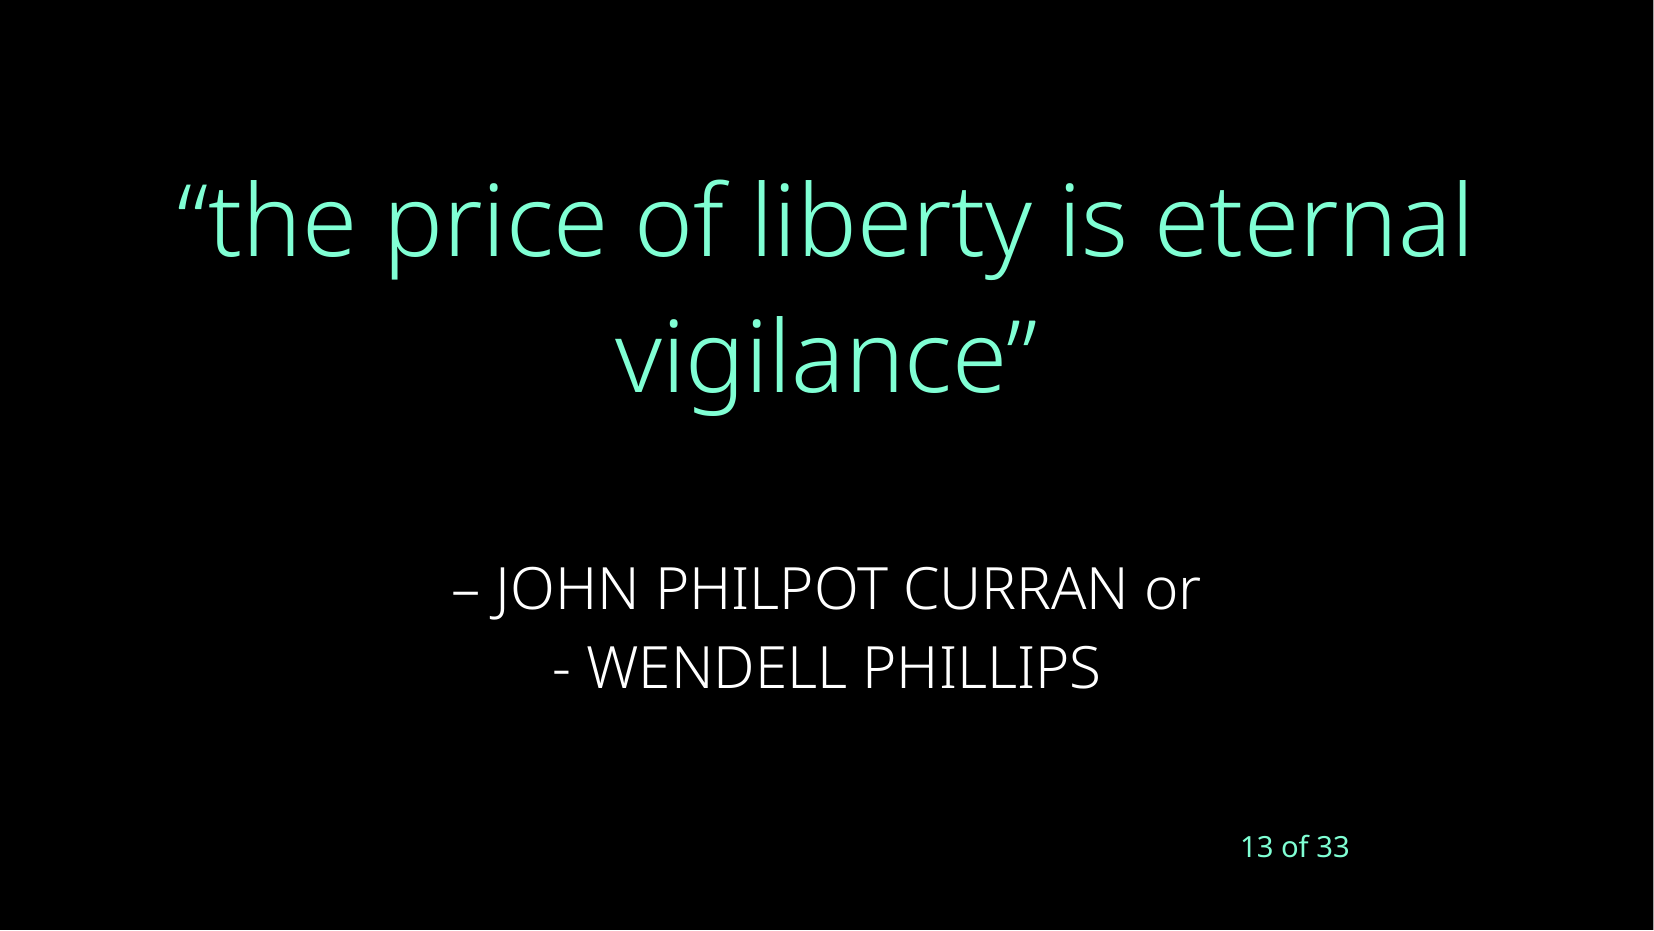

# “the price of liberty is eternal vigilance” – JOHN PHILPOT CURRAN or - WENDELL PHILLIPS
13